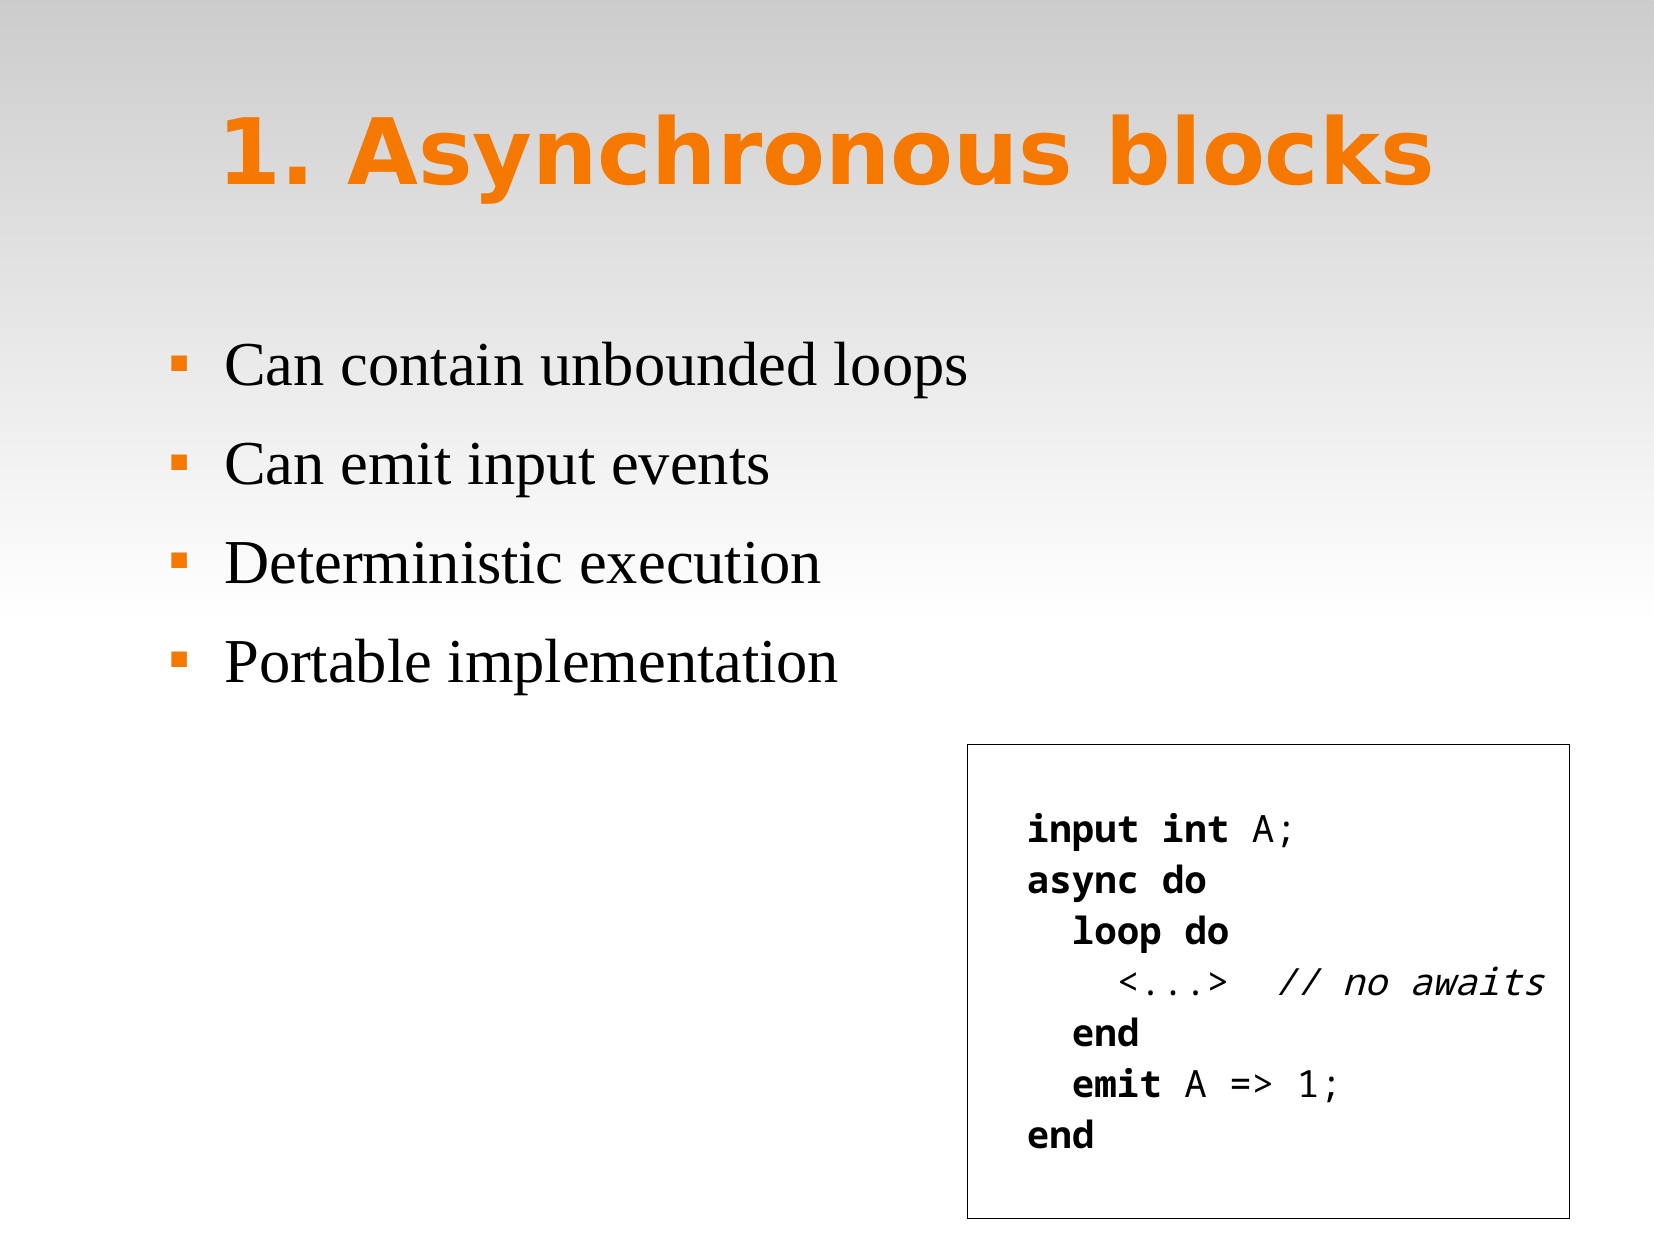

# 1. Asynchronous blocks
Can contain unbounded loops
Can emit input events
Deterministic execution
Portable implementation
 input int A;
 async do
 loop do
 <...> // no awaits
 end
 emit A => 1;
 end